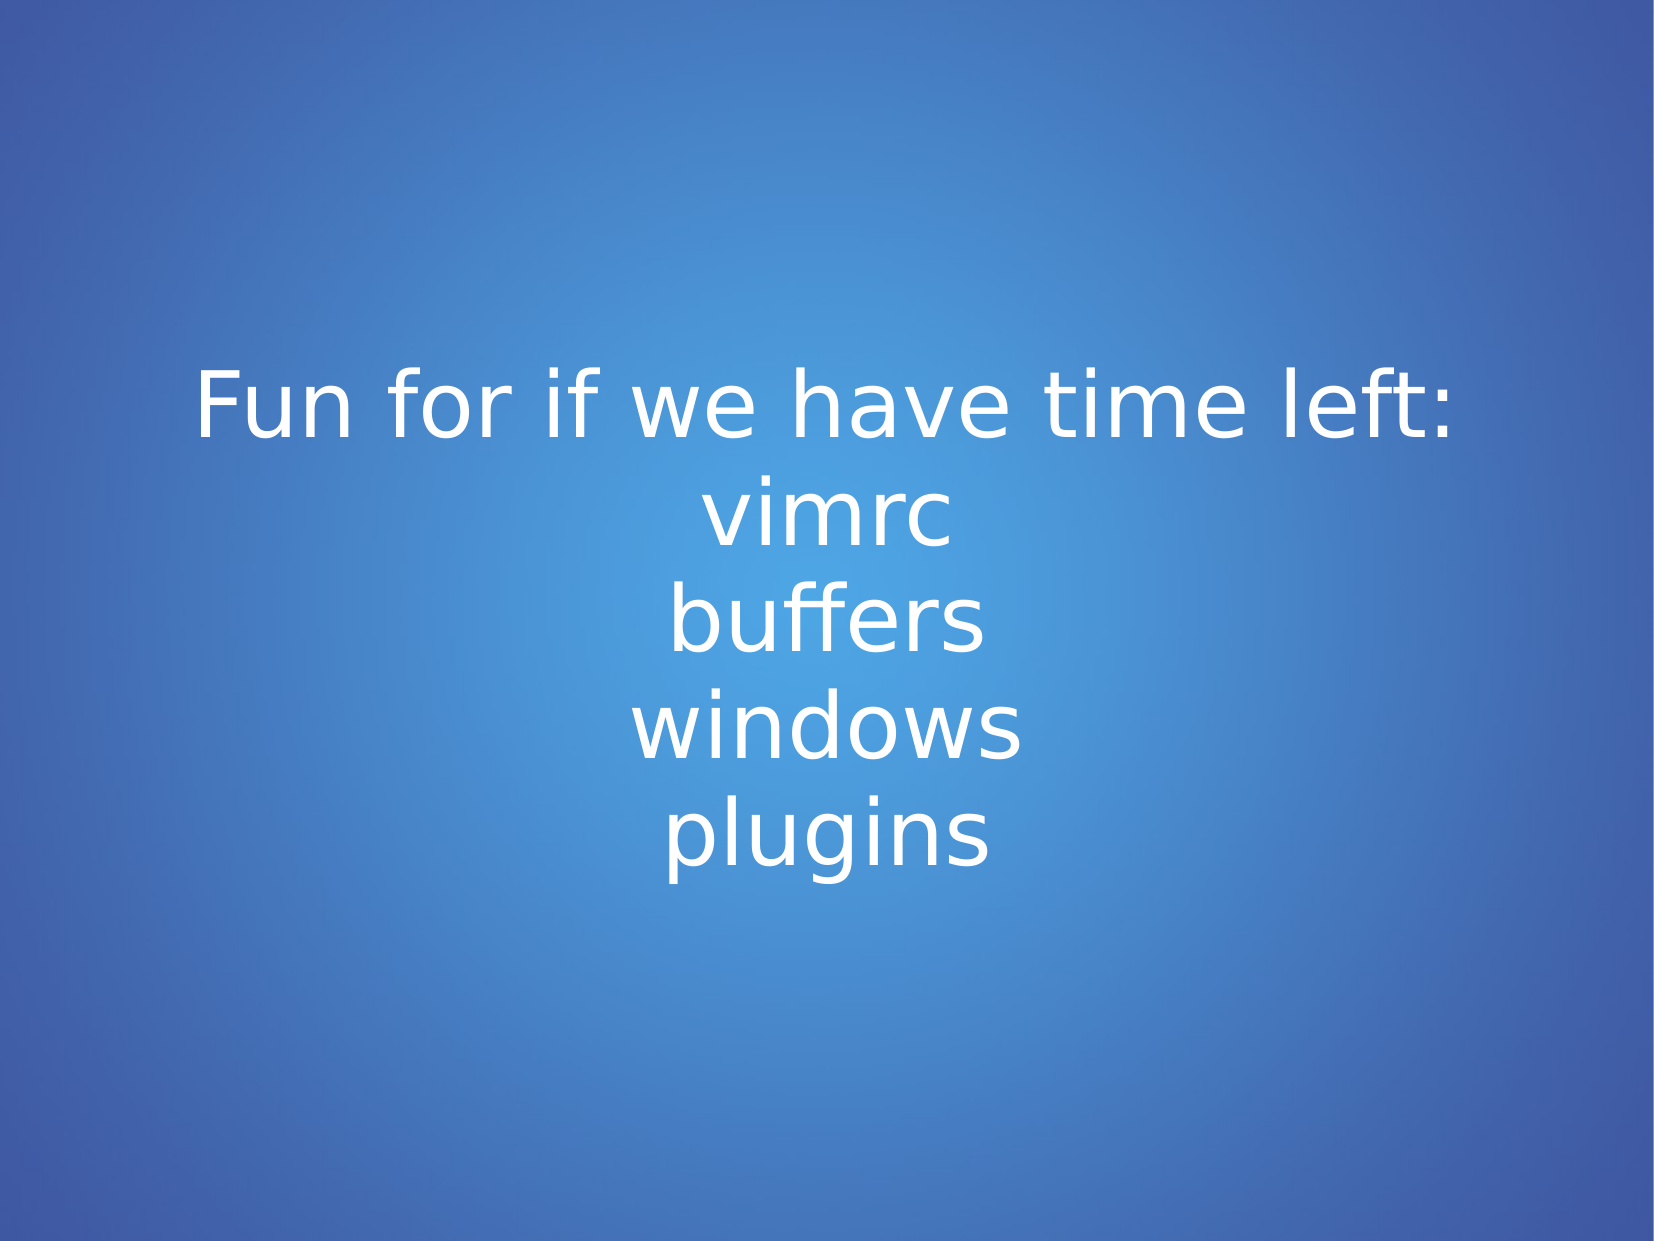

# Fun for if we have time left: vimrc buffers windows plugins